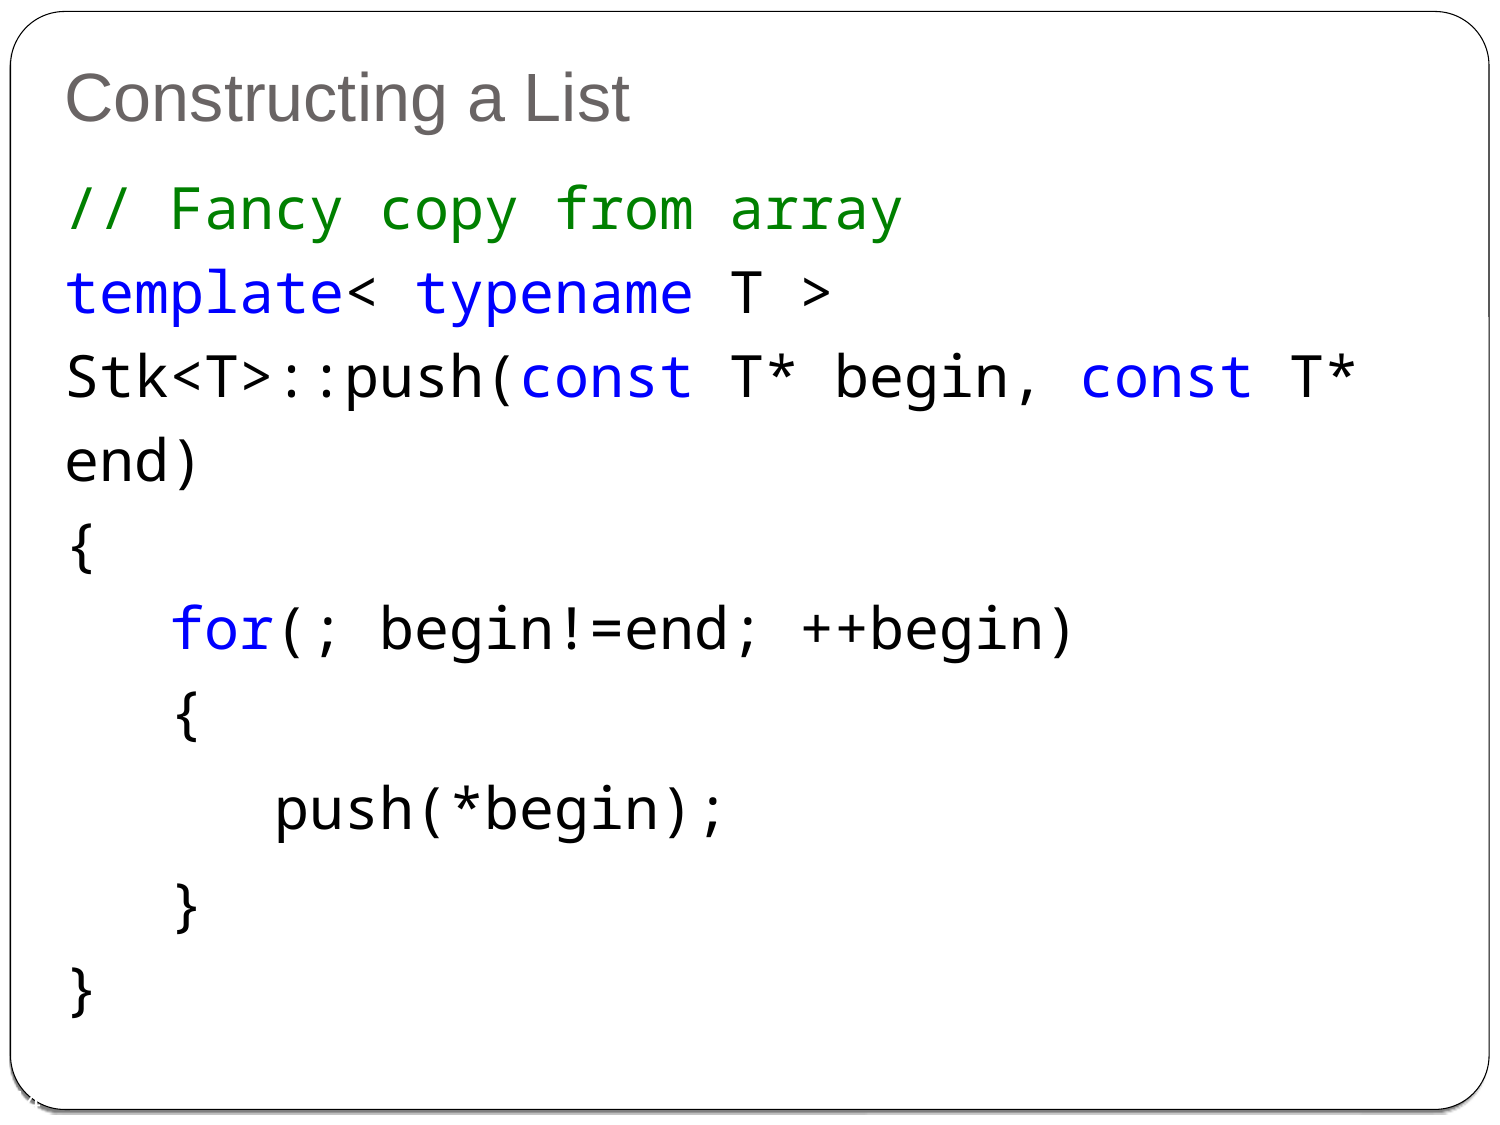

# Constructing a List
// Fancy copy from array
template< typename T >
Stk<T>::push(const T* begin, const T* end)
{
   for(; begin!=end; ++begin)
   {
 push(*begin);
 }
}